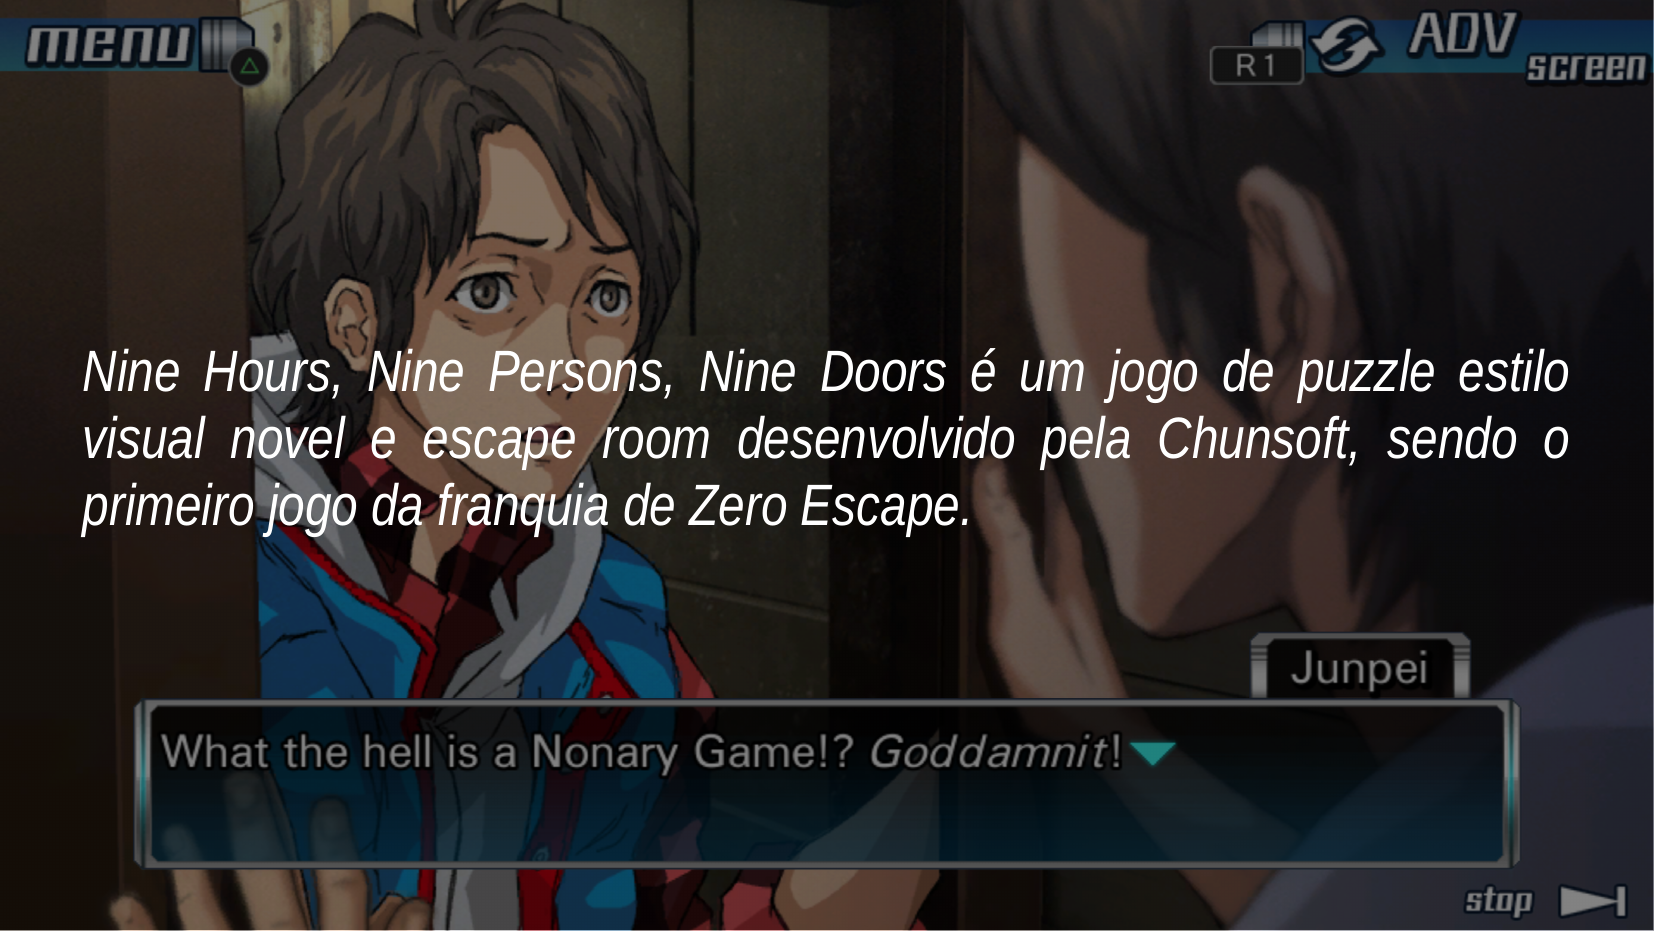

# Nine Hours, Nine Persons, Nine Doors é um jogo de puzzle estilo visual novel e escape room desenvolvido pela Chunsoft, sendo o primeiro jogo da franquia de Zero Escape.